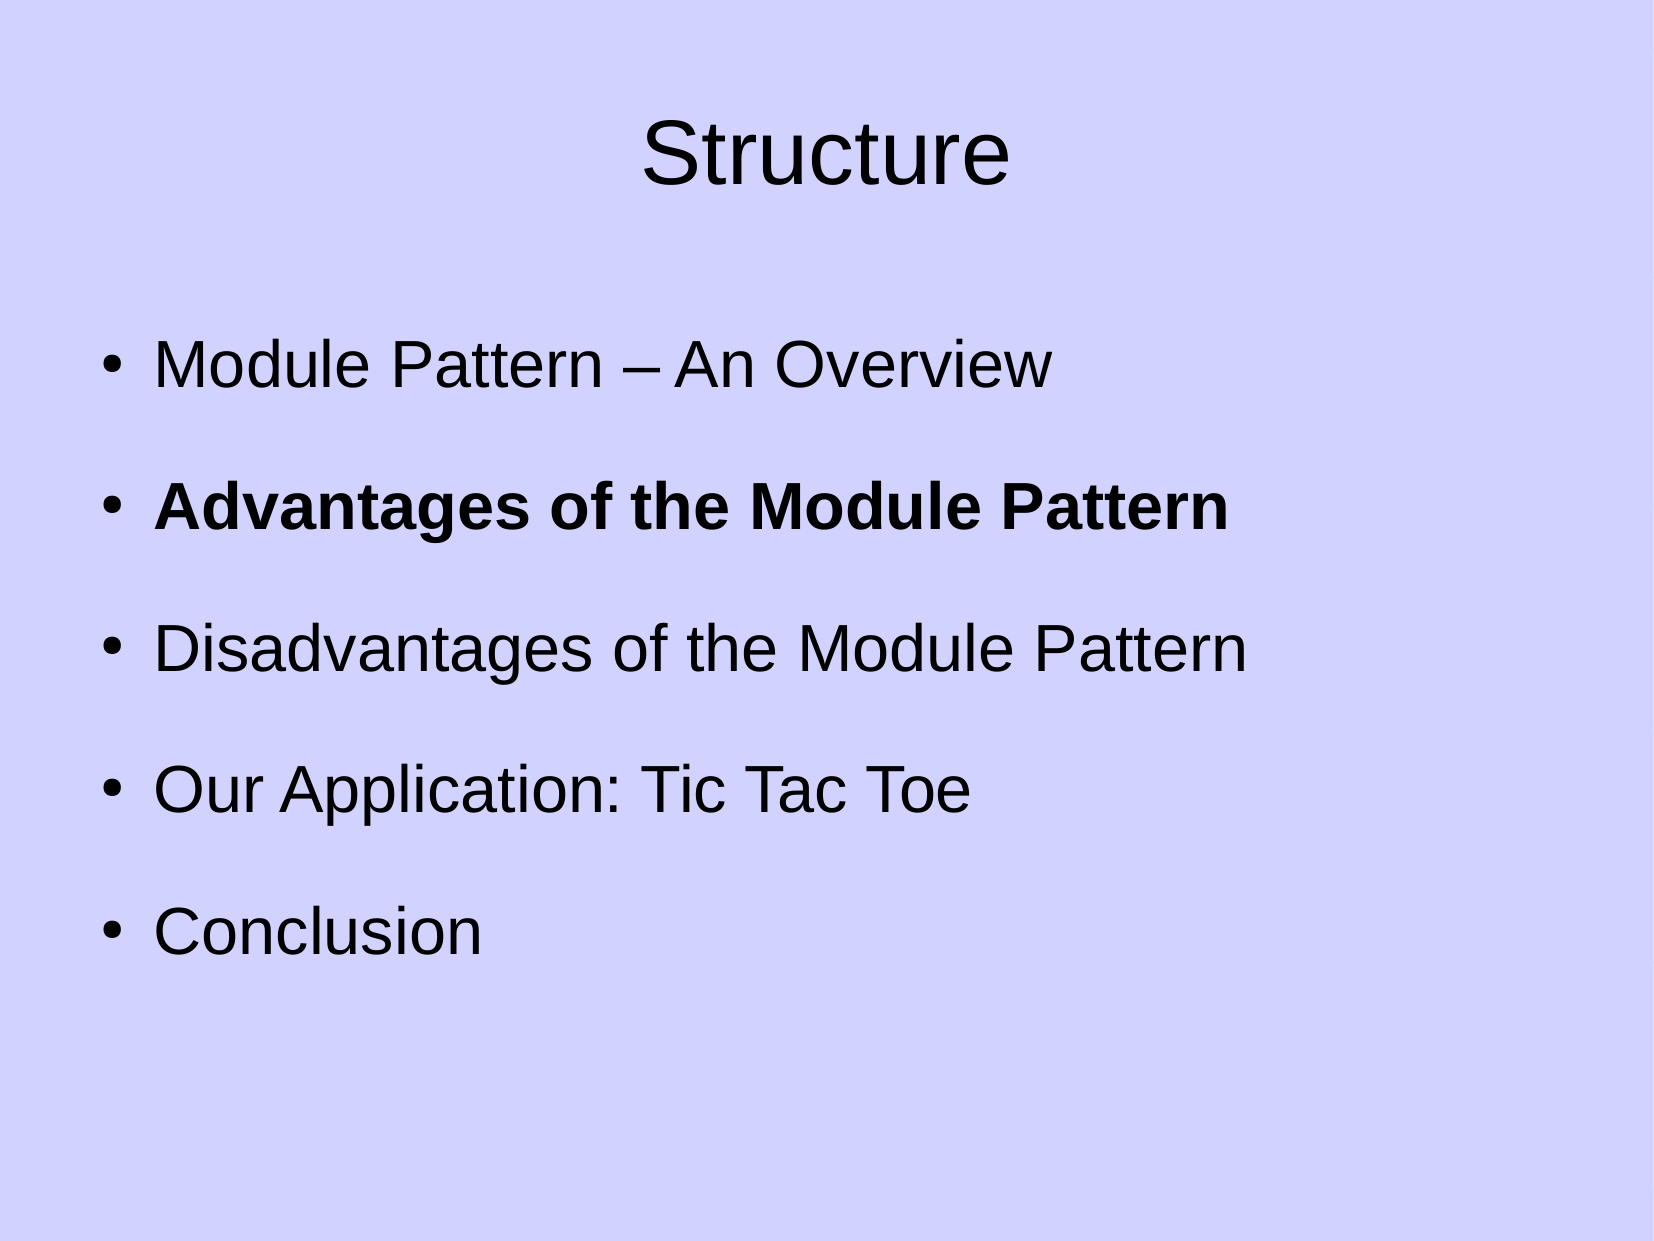

# Structure
Module Pattern – An Overview
Advantages of the Module Pattern
Disadvantages of the Module Pattern
Our Application: Tic Tac Toe
Conclusion